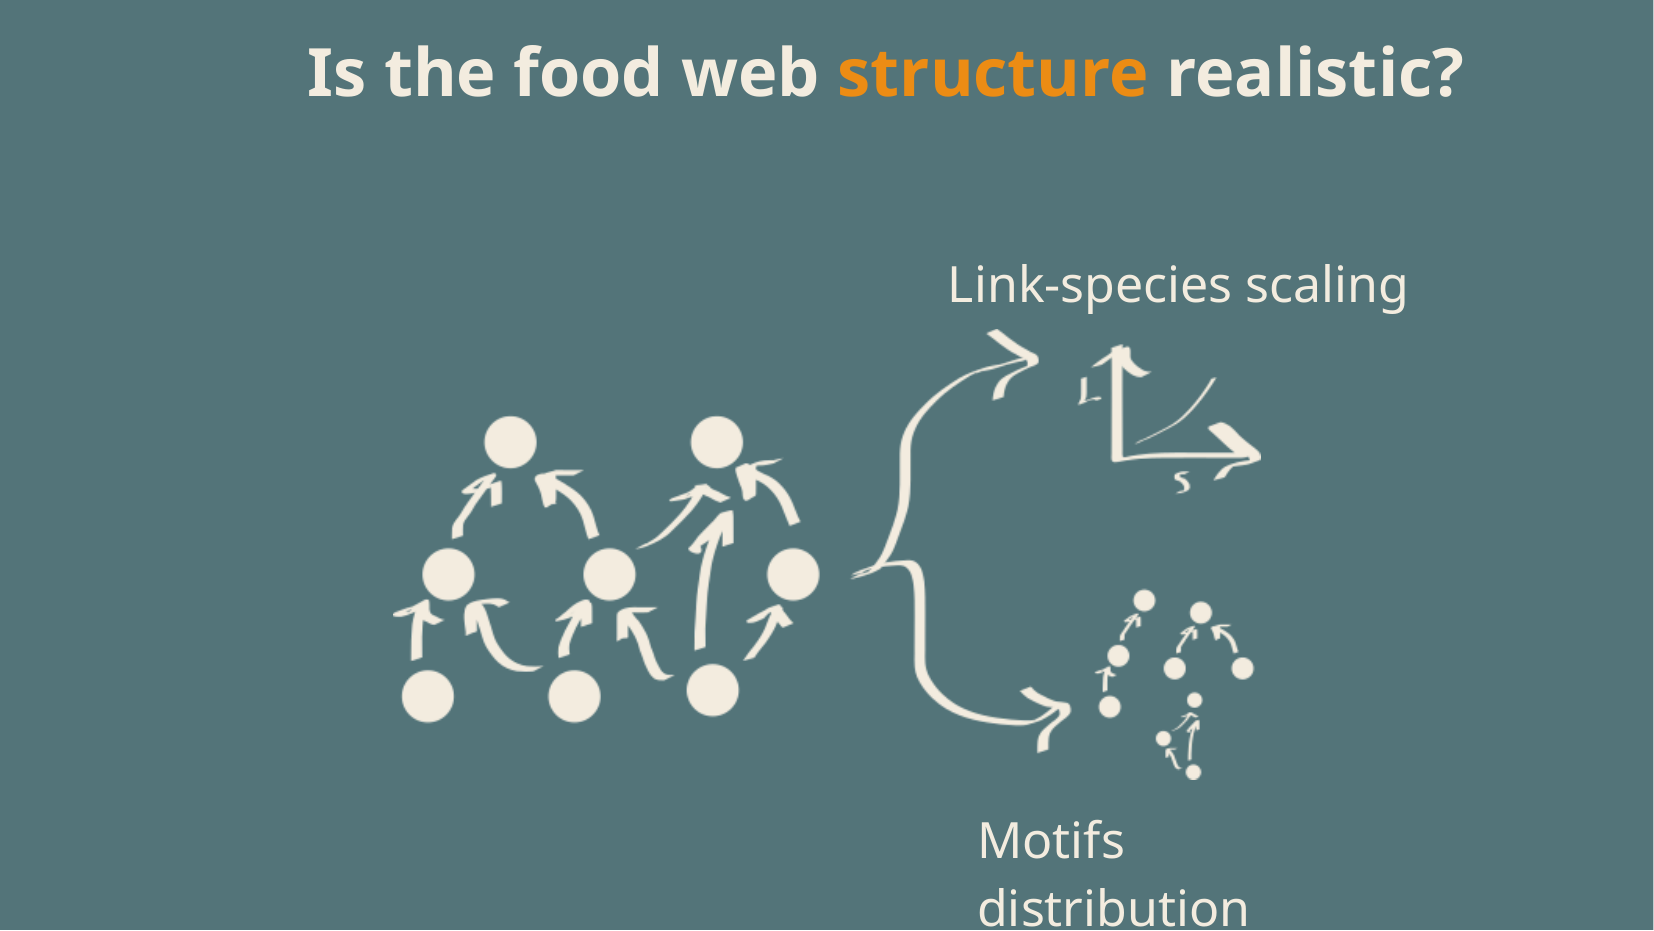

Is the food web structure realistic?
Link-species scaling
Motifs distribution